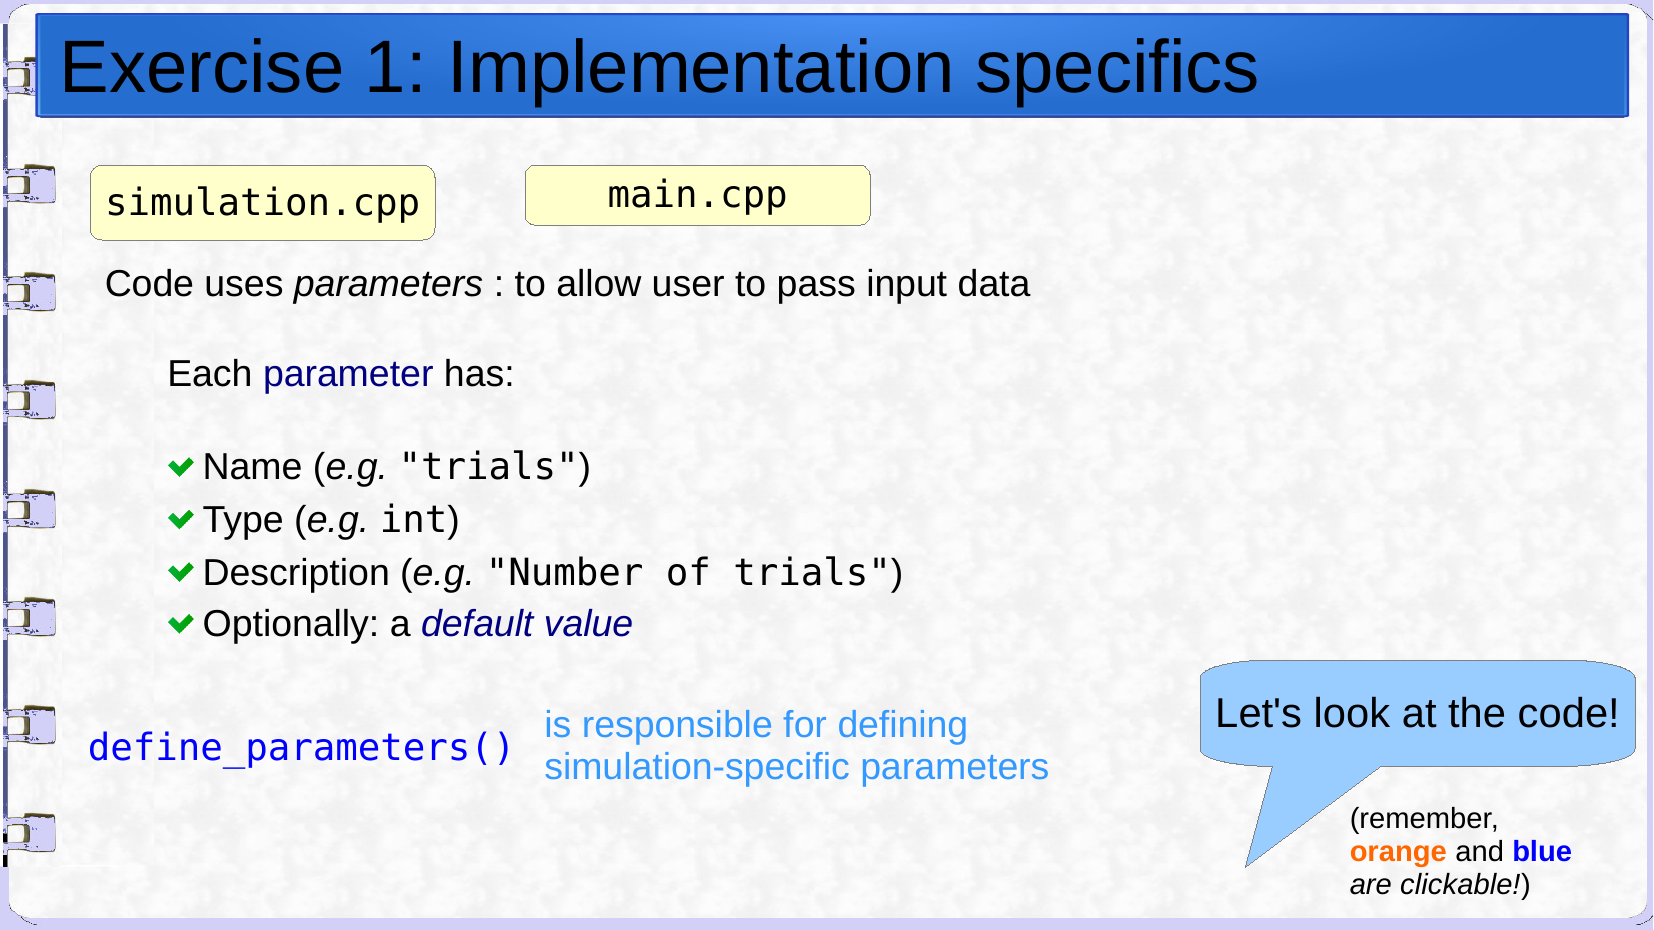

# Exercise 1: Implementation specifics
simulation.cpp
main.cpp
Code uses parameters : to allow user to pass input data
Each parameter has:
Name (e.g. "trials")
Type (e.g. int)
Description (e.g. "Number of trials")
Optionally: a default value
Let's look at the code!
is responsible for defining
simulation-specific parameters
define_parameters()
(remember,
orange and blue
are clickable!)